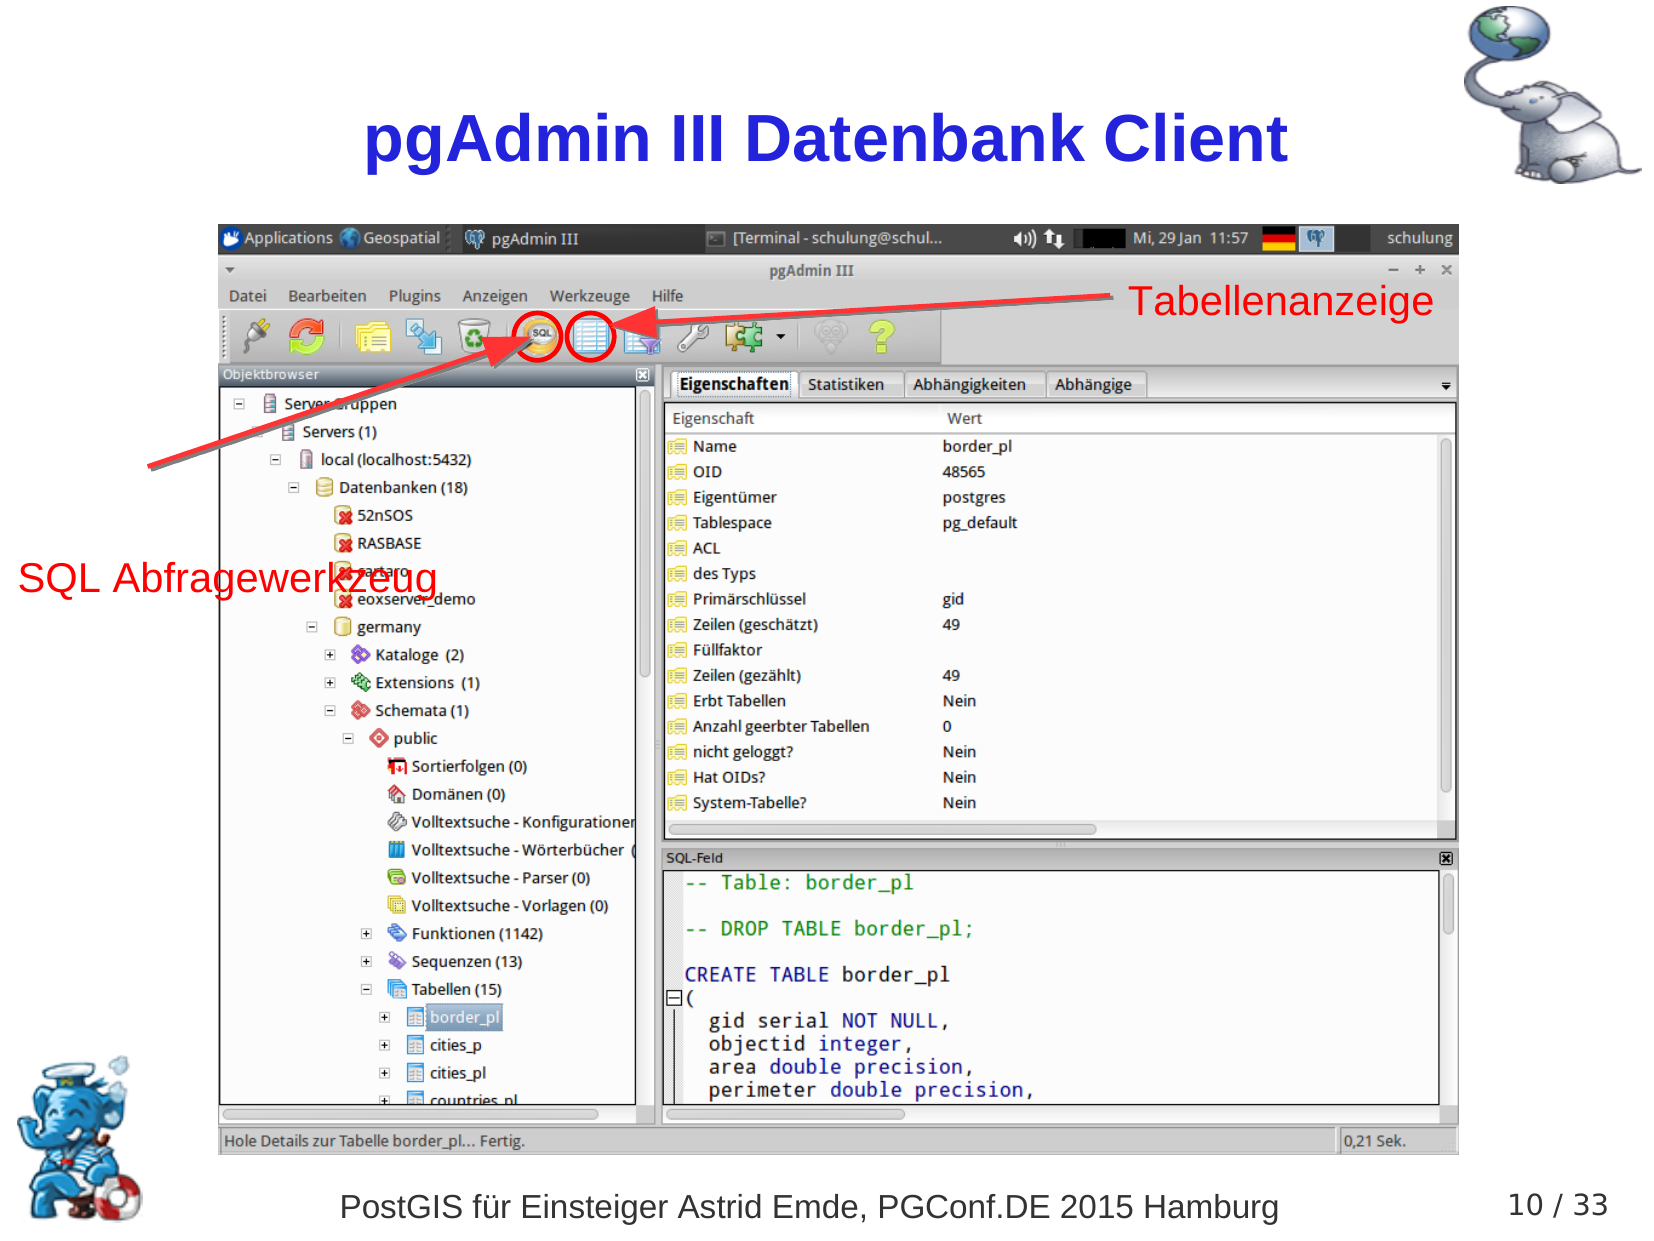

# pgAdmin III Datenbank Client
Tabellenanzeige
SQL Abfragewerkzeug